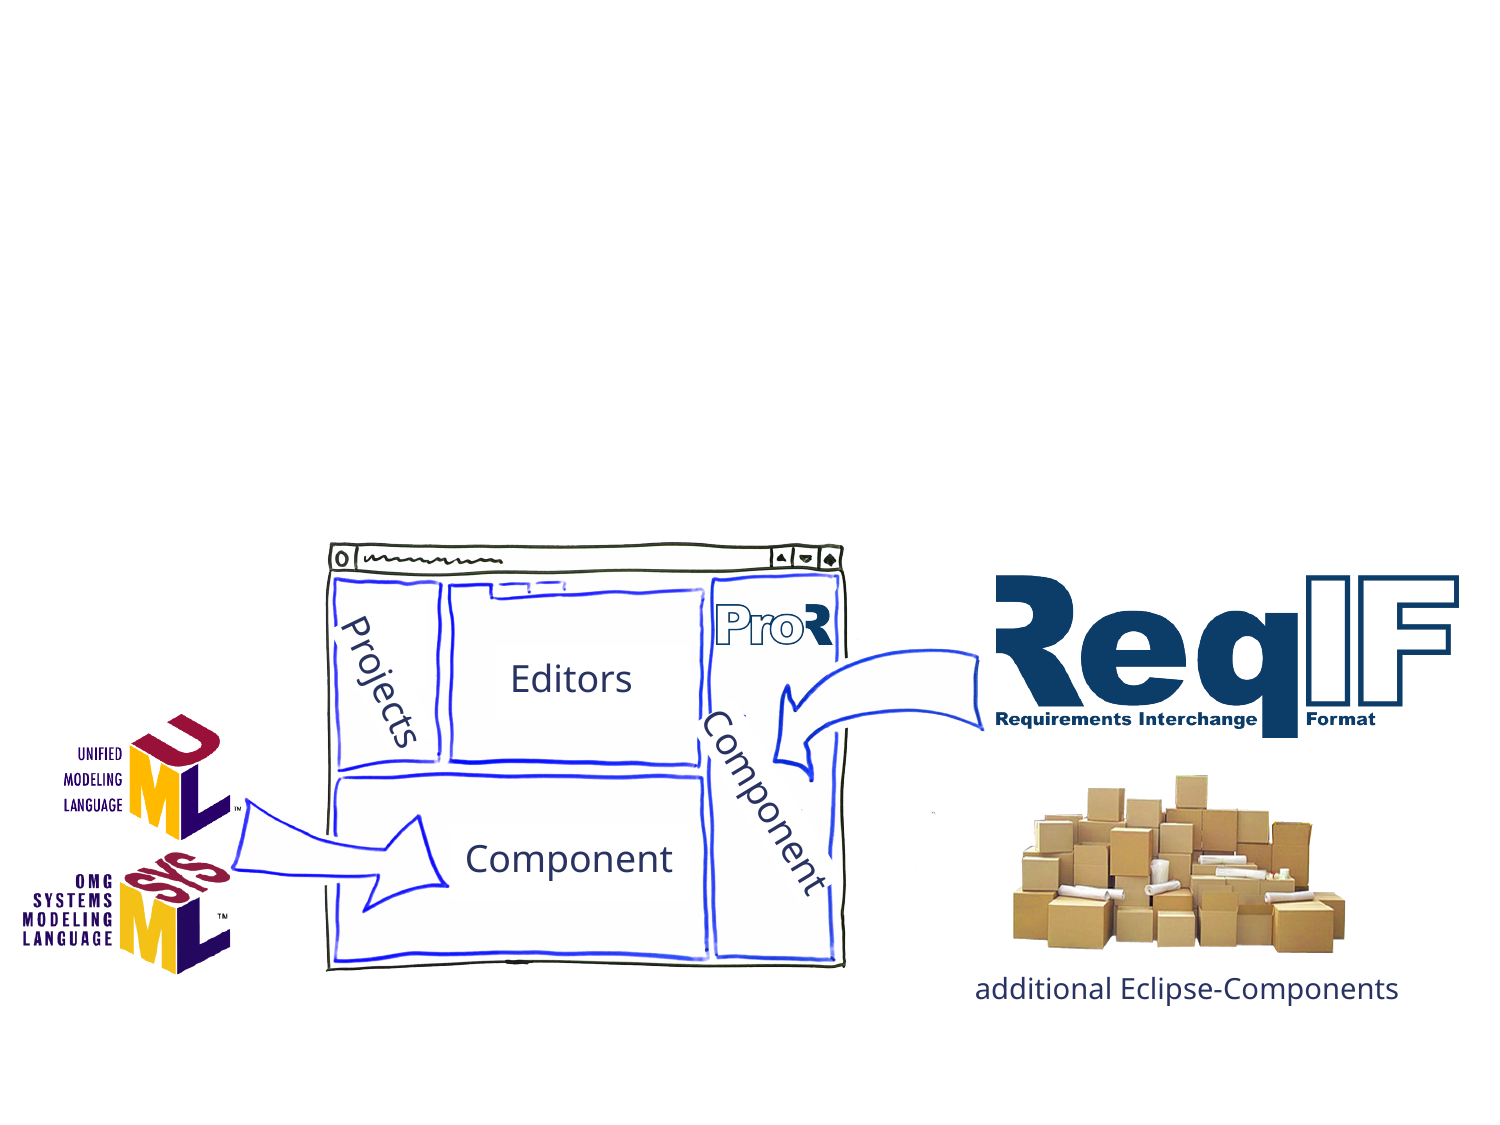

#
Editors
Projects
Component
Component
additional Eclipse-Components